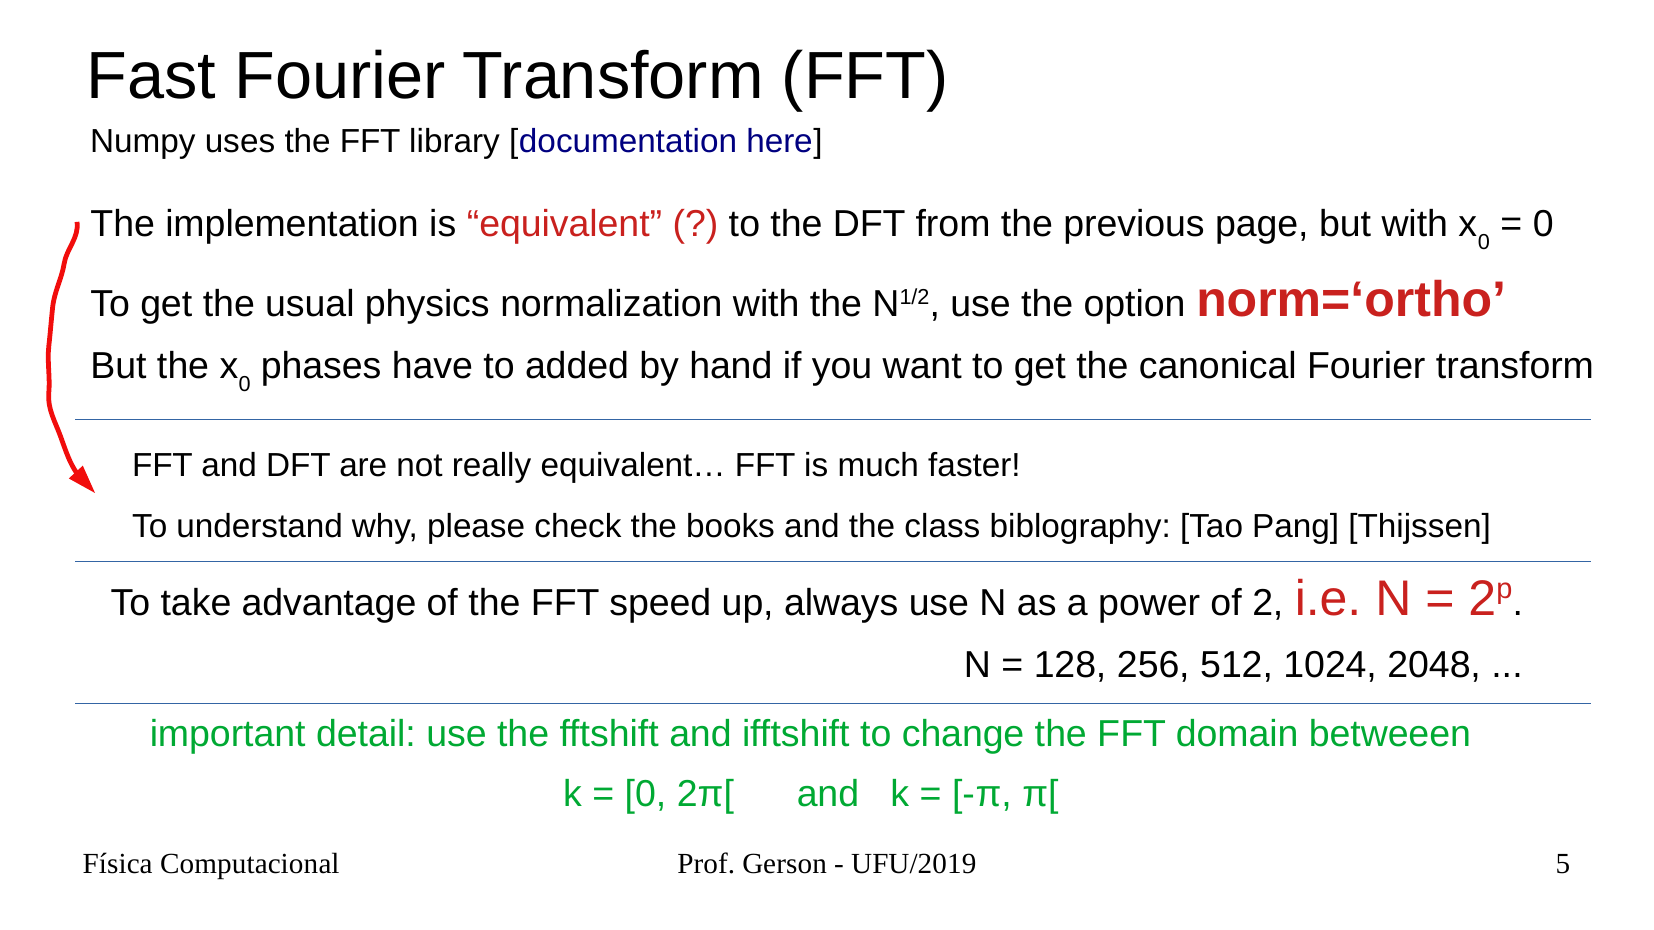

Fast Fourier Transform (FFT)
Numpy uses the FFT library [documentation here]
The implementation is “equivalent” (?) to the DFT from the previous page, but with x0 = 0
To get the usual physics normalization with the N1/2, use the option norm=‘ortho’
But the x0 phases have to added by hand if you want to get the canonical Fourier transform
FFT and DFT are not really equivalent… FFT is much faster!
To understand why, please check the books and the class biblography: [Tao Pang] [Thijssen]
To take advantage of the FFT speed up, always use N as a power of 2, i.e. N = 2p.
N = 128, 256, 512, 1024, 2048, ...
important detail: use the fftshift and ifftshift to change the FFT domain betweeen
k = [0, 2π[ and k = [-π, π[
Física Computacional
Prof. Gerson - UFU/2019
5